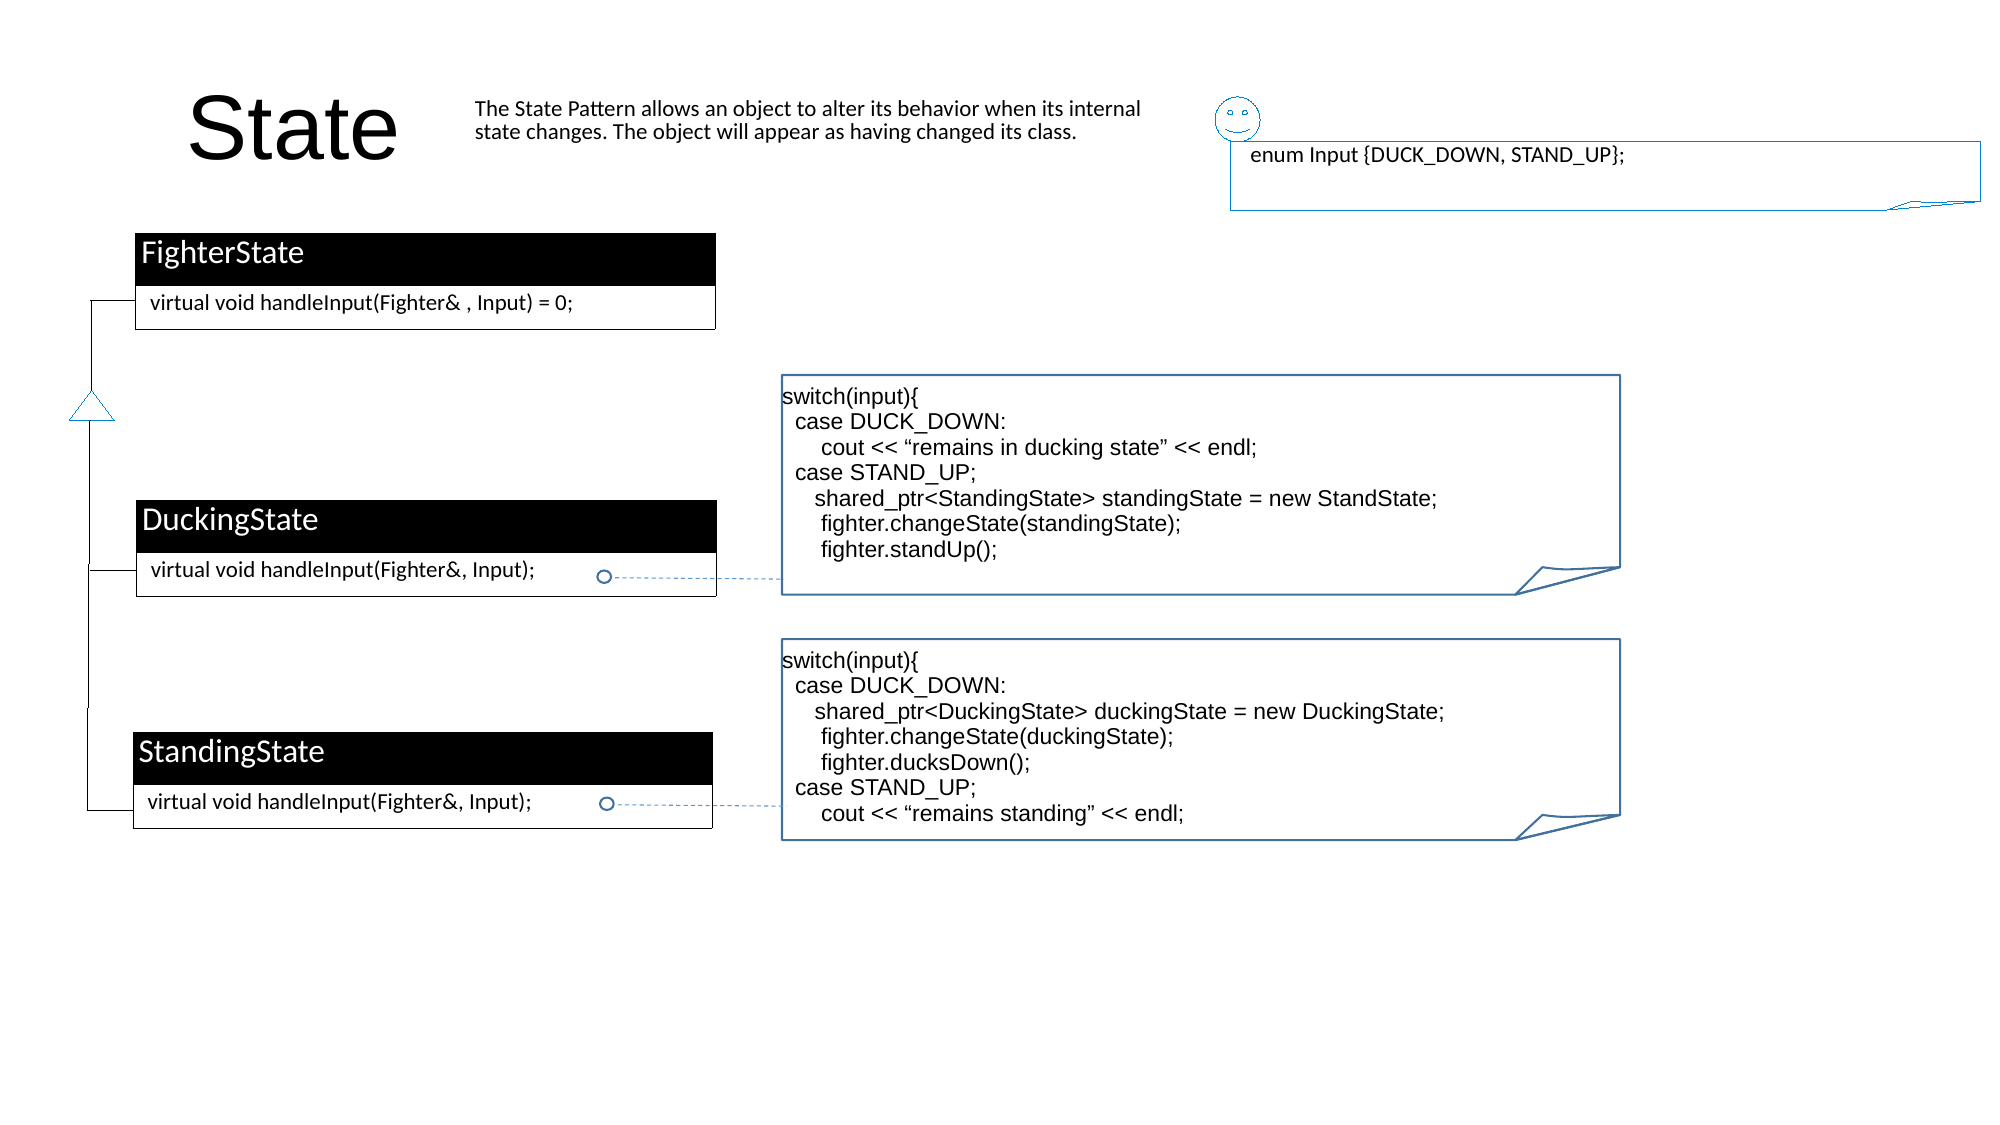

# State
The State Pattern allows an object to alter its behavior when its internal state changes. The object will appear as having changed its class.
enum Input {DUCK_DOWN, STAND_UP};
| FighterState |
| --- |
| virtual void handleInput(Fighter& , Input) = 0; |
switch(input){
 case DUCK_DOWN:
 cout << “remains in ducking state” << endl;
 case STAND_UP;
 shared_ptr<StandingState> standingState = new StandState;
 fighter.changeState(standingState);
 fighter.standUp();
| DuckingState |
| --- |
| virtual void handleInput(Fighter&, Input); |
switch(input){
 case DUCK_DOWN:
 shared_ptr<DuckingState> duckingState = new DuckingState;
 fighter.changeState(duckingState);
 fighter.ducksDown();
 case STAND_UP;
 cout << “remains standing” << endl;
| StandingState |
| --- |
| virtual void handleInput(Fighter&, Input); |